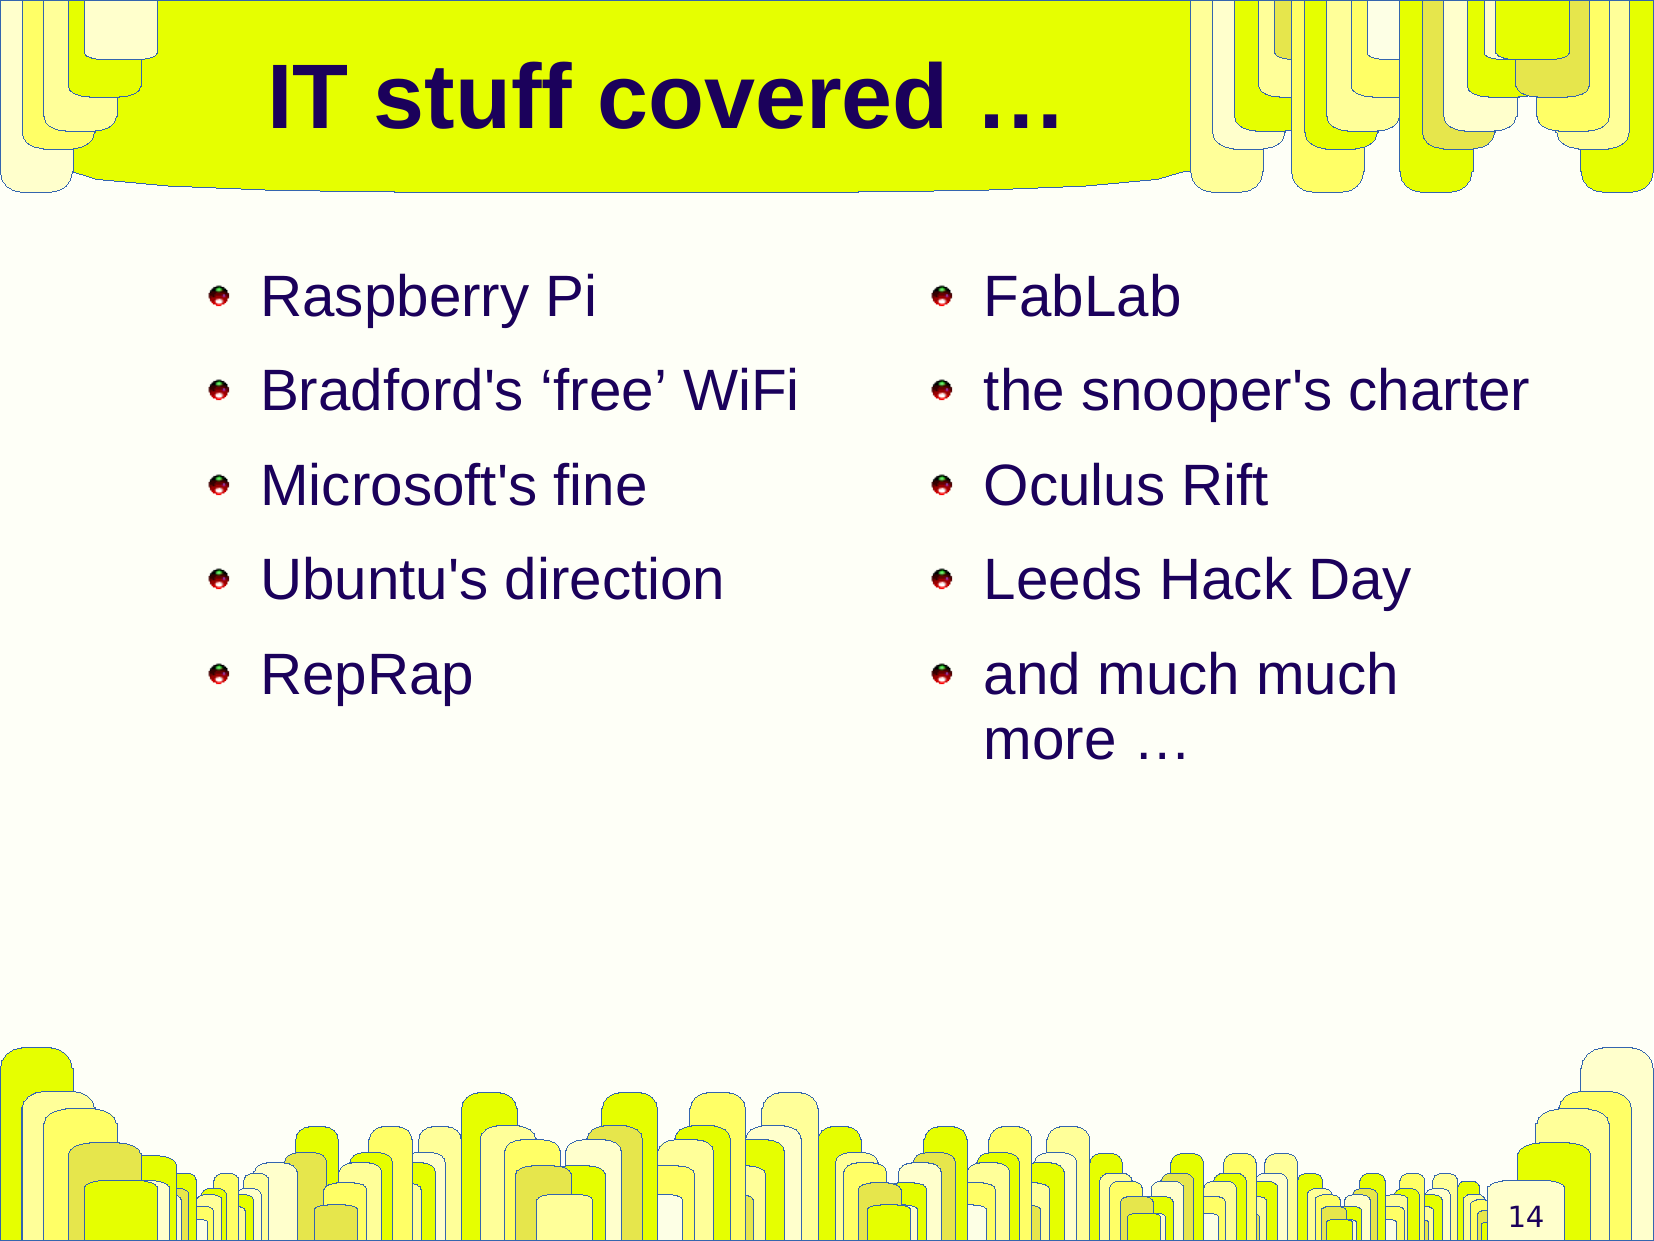

# IT stuff covered …
Raspberry Pi
Bradford's ‘free’ WiFi
Microsoft's fine
Ubuntu's direction
RepRap
FabLab
the snooper's charter
Oculus Rift
Leeds Hack Day
and much much more …